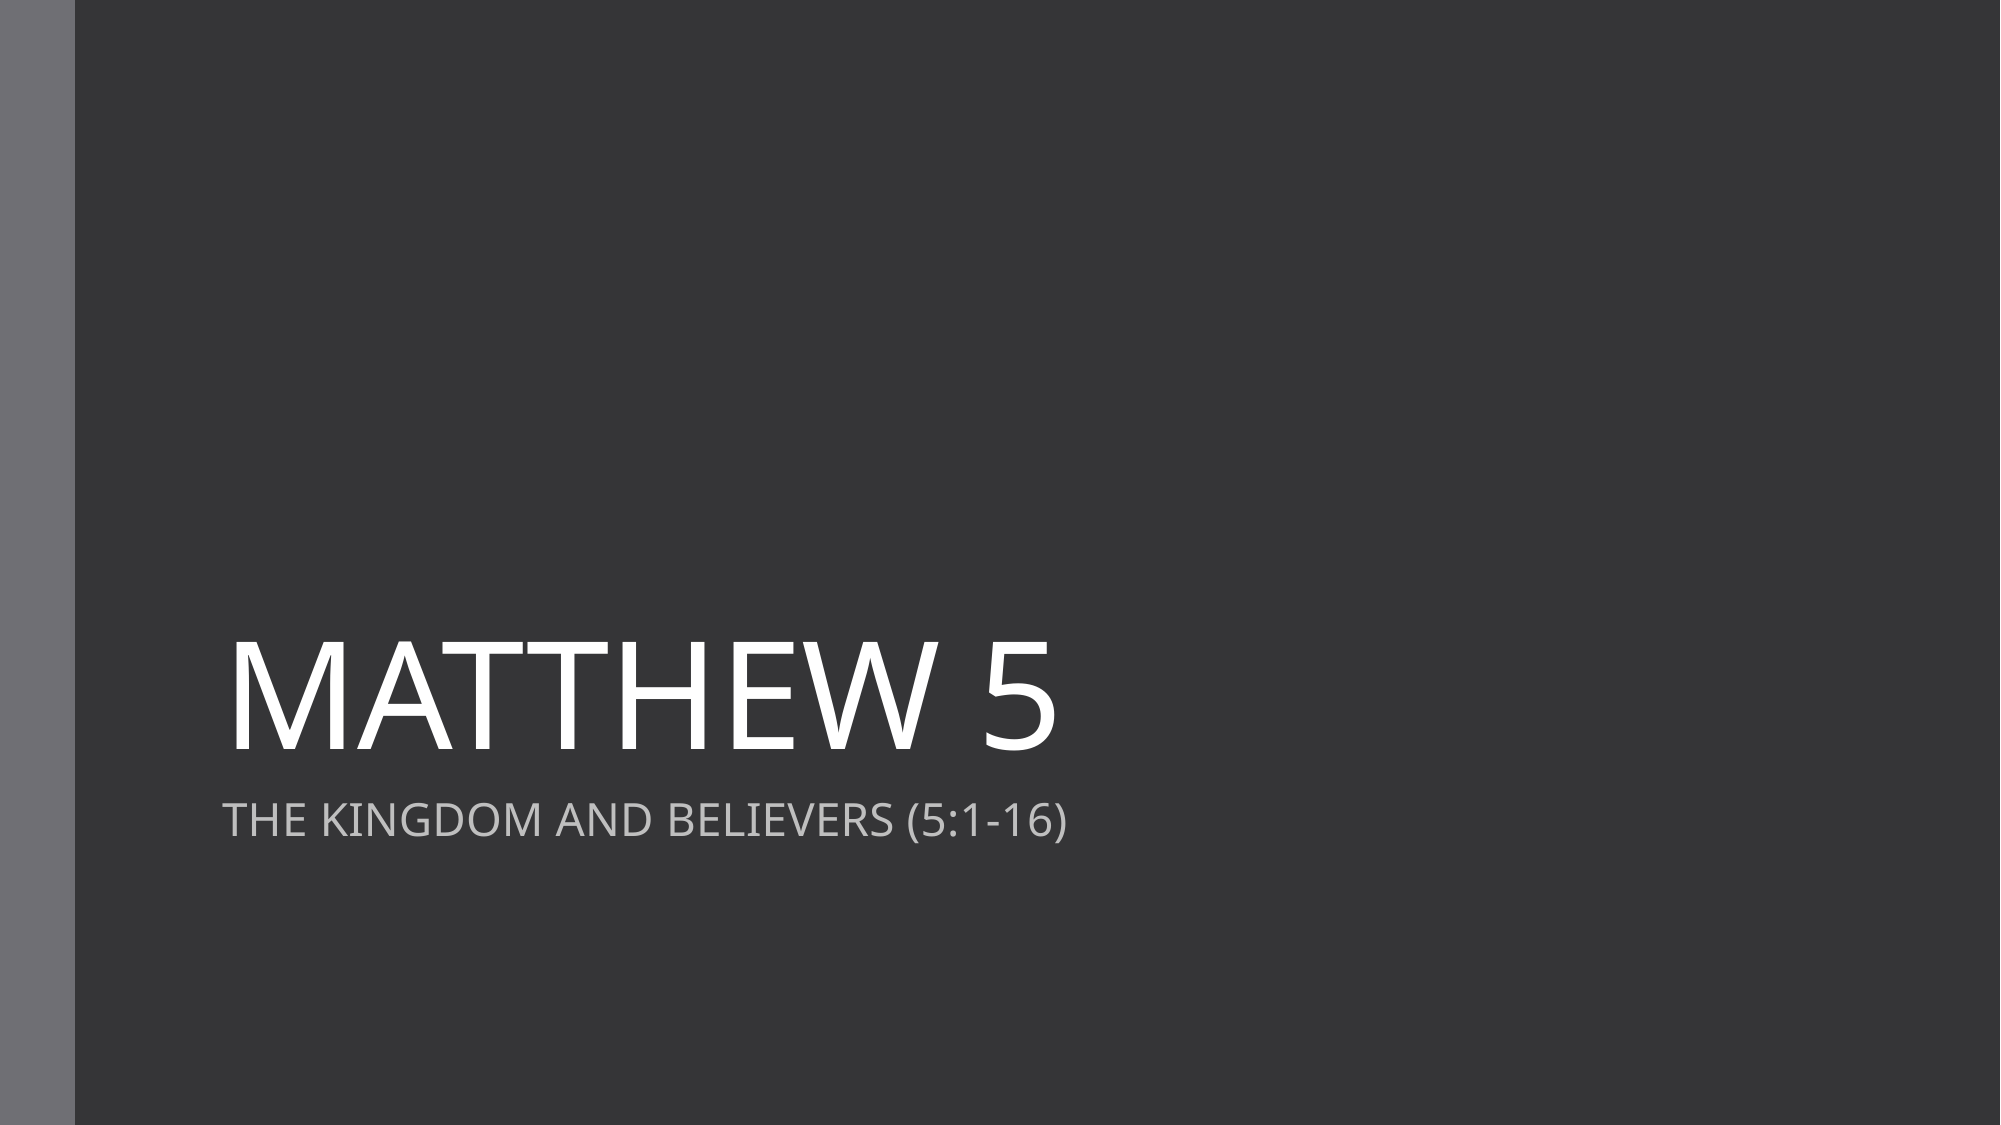

# MATTHEW 5
THE KINGDOM AND BELIEVERS (5:1-16)